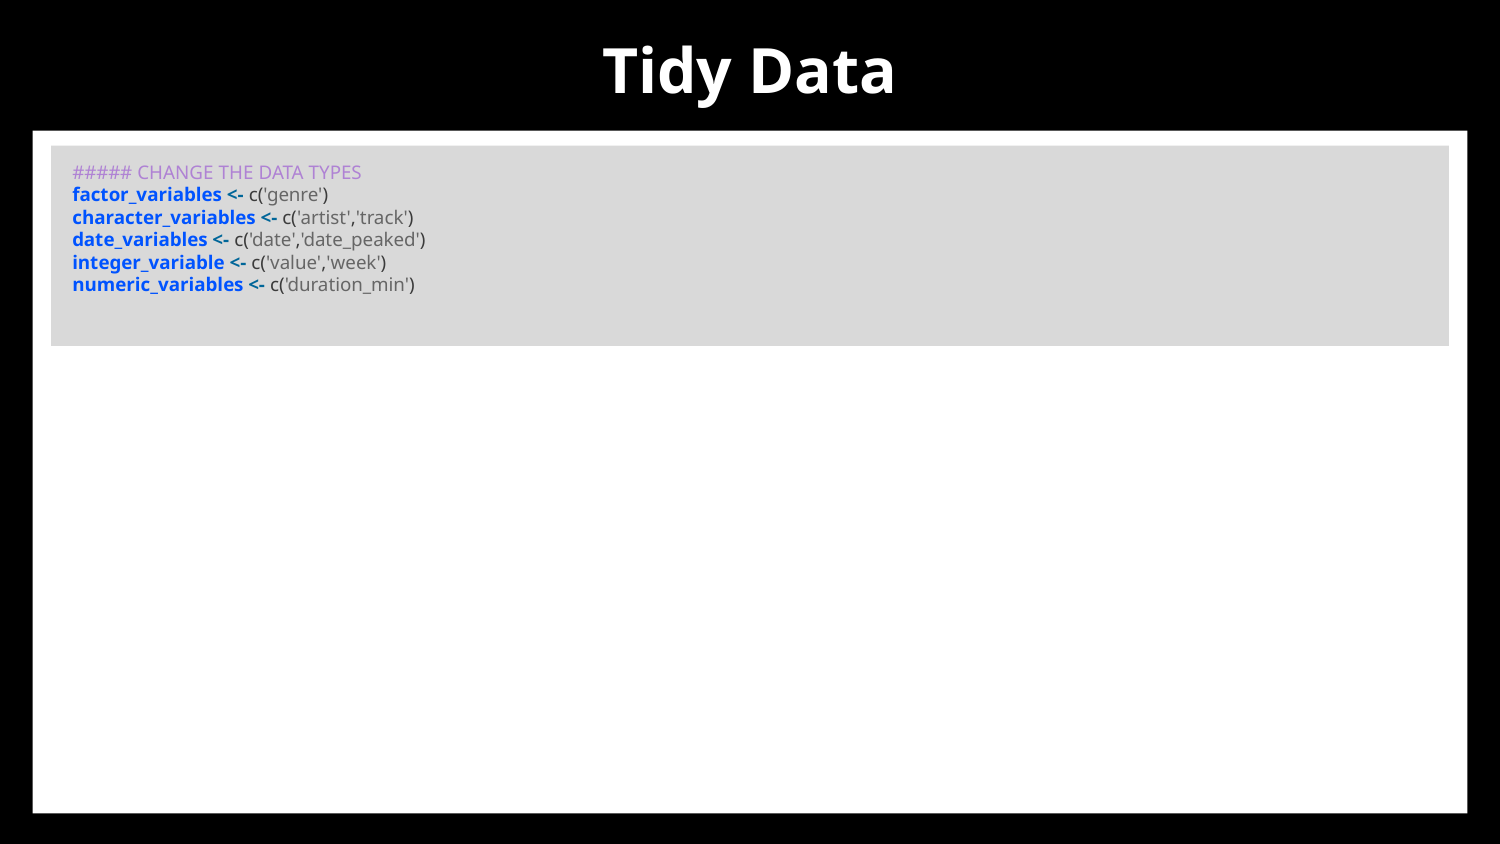

Tidy Data
##### CHANGE THE DATA TYPES factor_variables <- c('genre') character_variables <- c('artist','track') date_variables <- c('date','date_peaked') integer_variable <- c('value','week') numeric_variables <- c('duration_min')